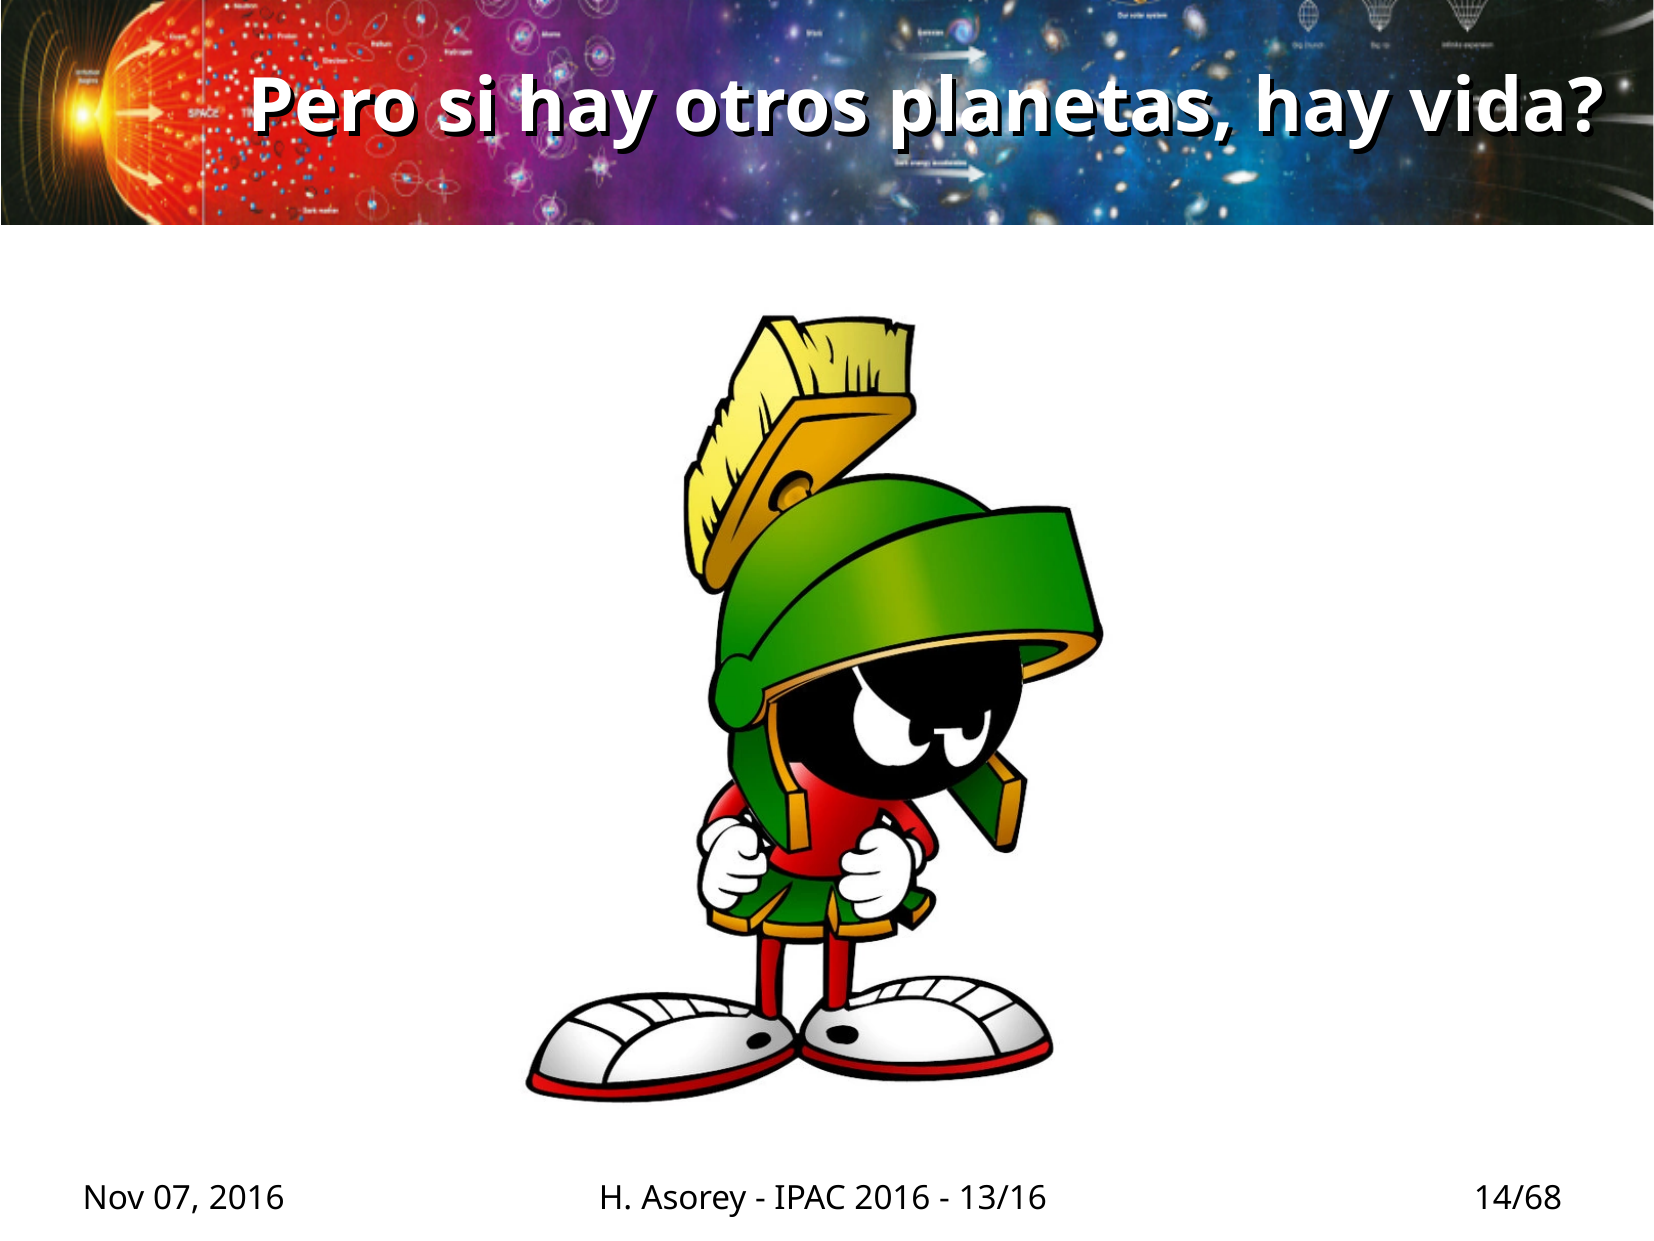

# Pero si hay otros planetas, hay vida?
Nov 07, 2016
H. Asorey - IPAC 2016 - 13/16
14